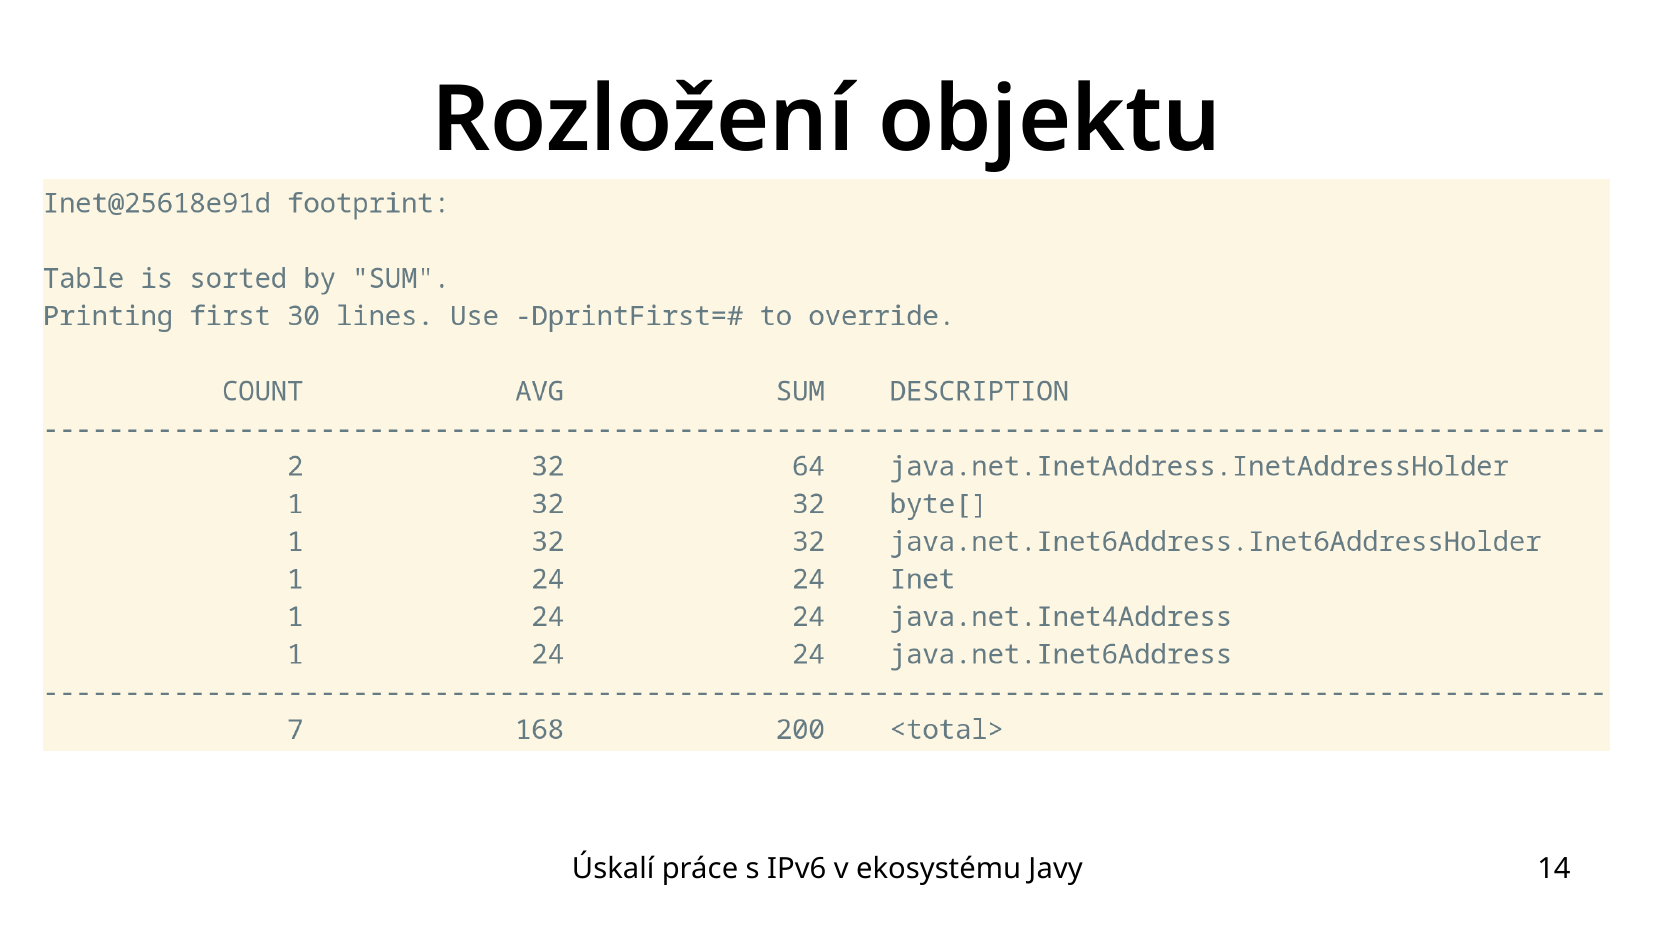

# Rozložení objektu
Úskalí práce s IPv6 v ekosystému Javy
14